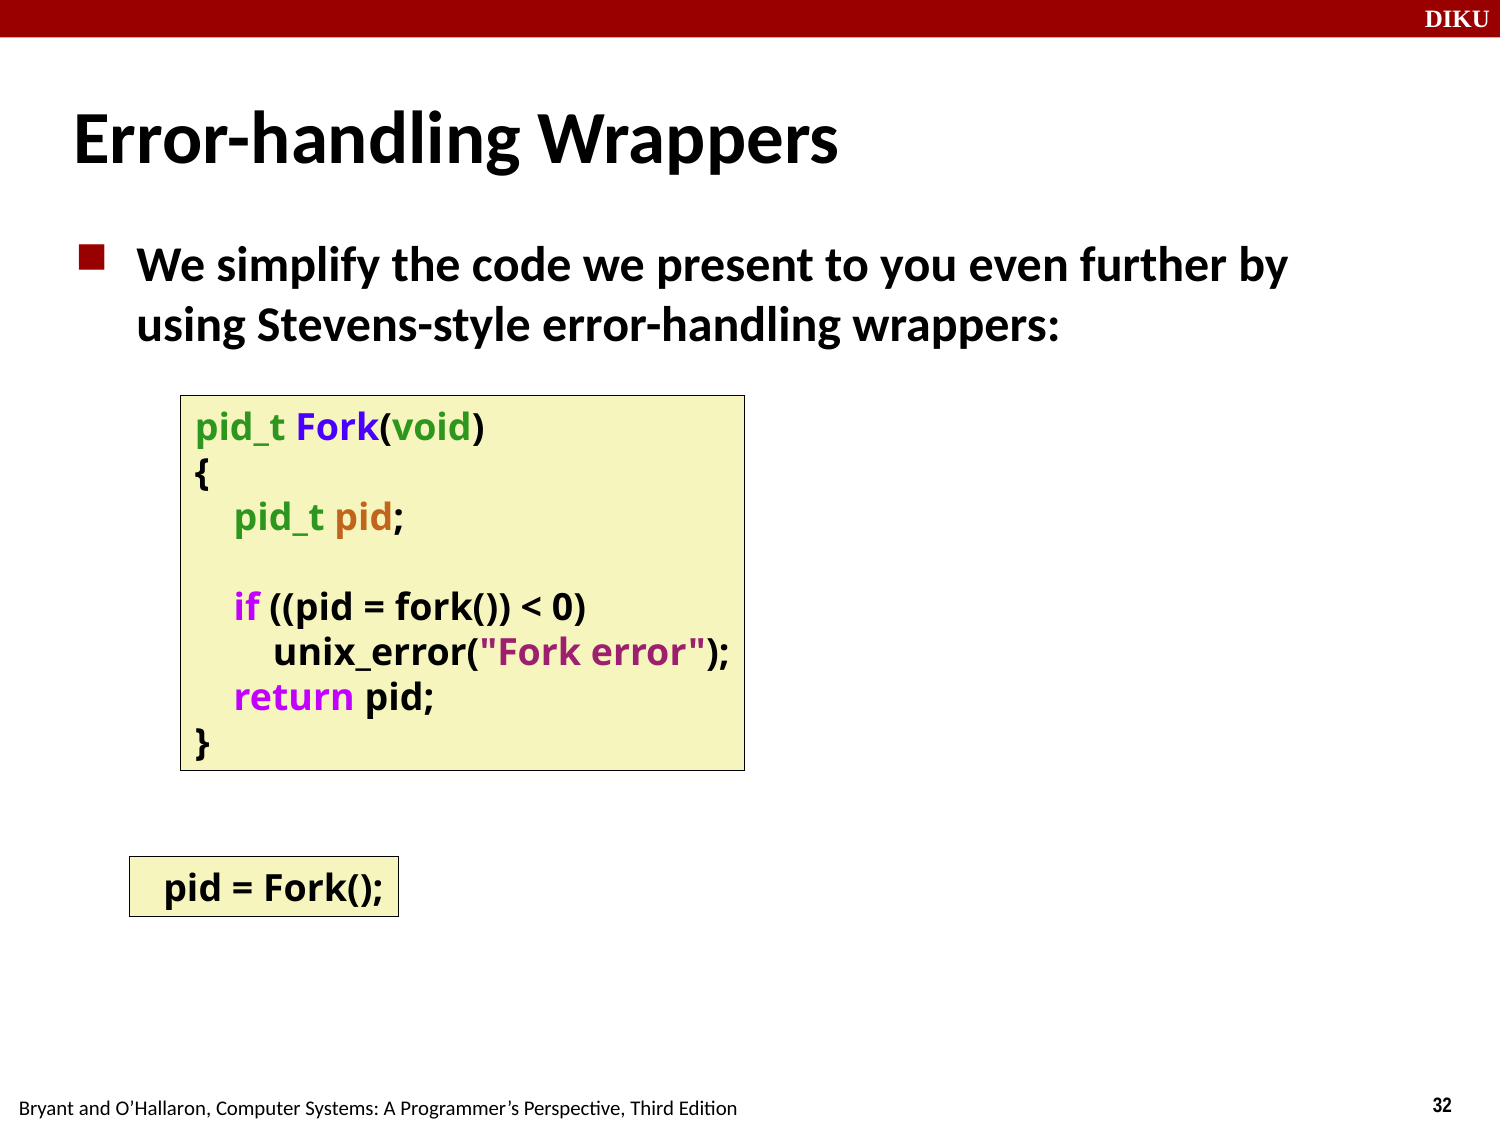

# Error-handling Wrappers
We simplify the code we present to you even further by using Stevens-style error-handling wrappers:
pid_t Fork(void)
{
 pid_t pid;
 if ((pid = fork()) < 0)
 unix_error("Fork error");
 return pid;
}
 pid = Fork();